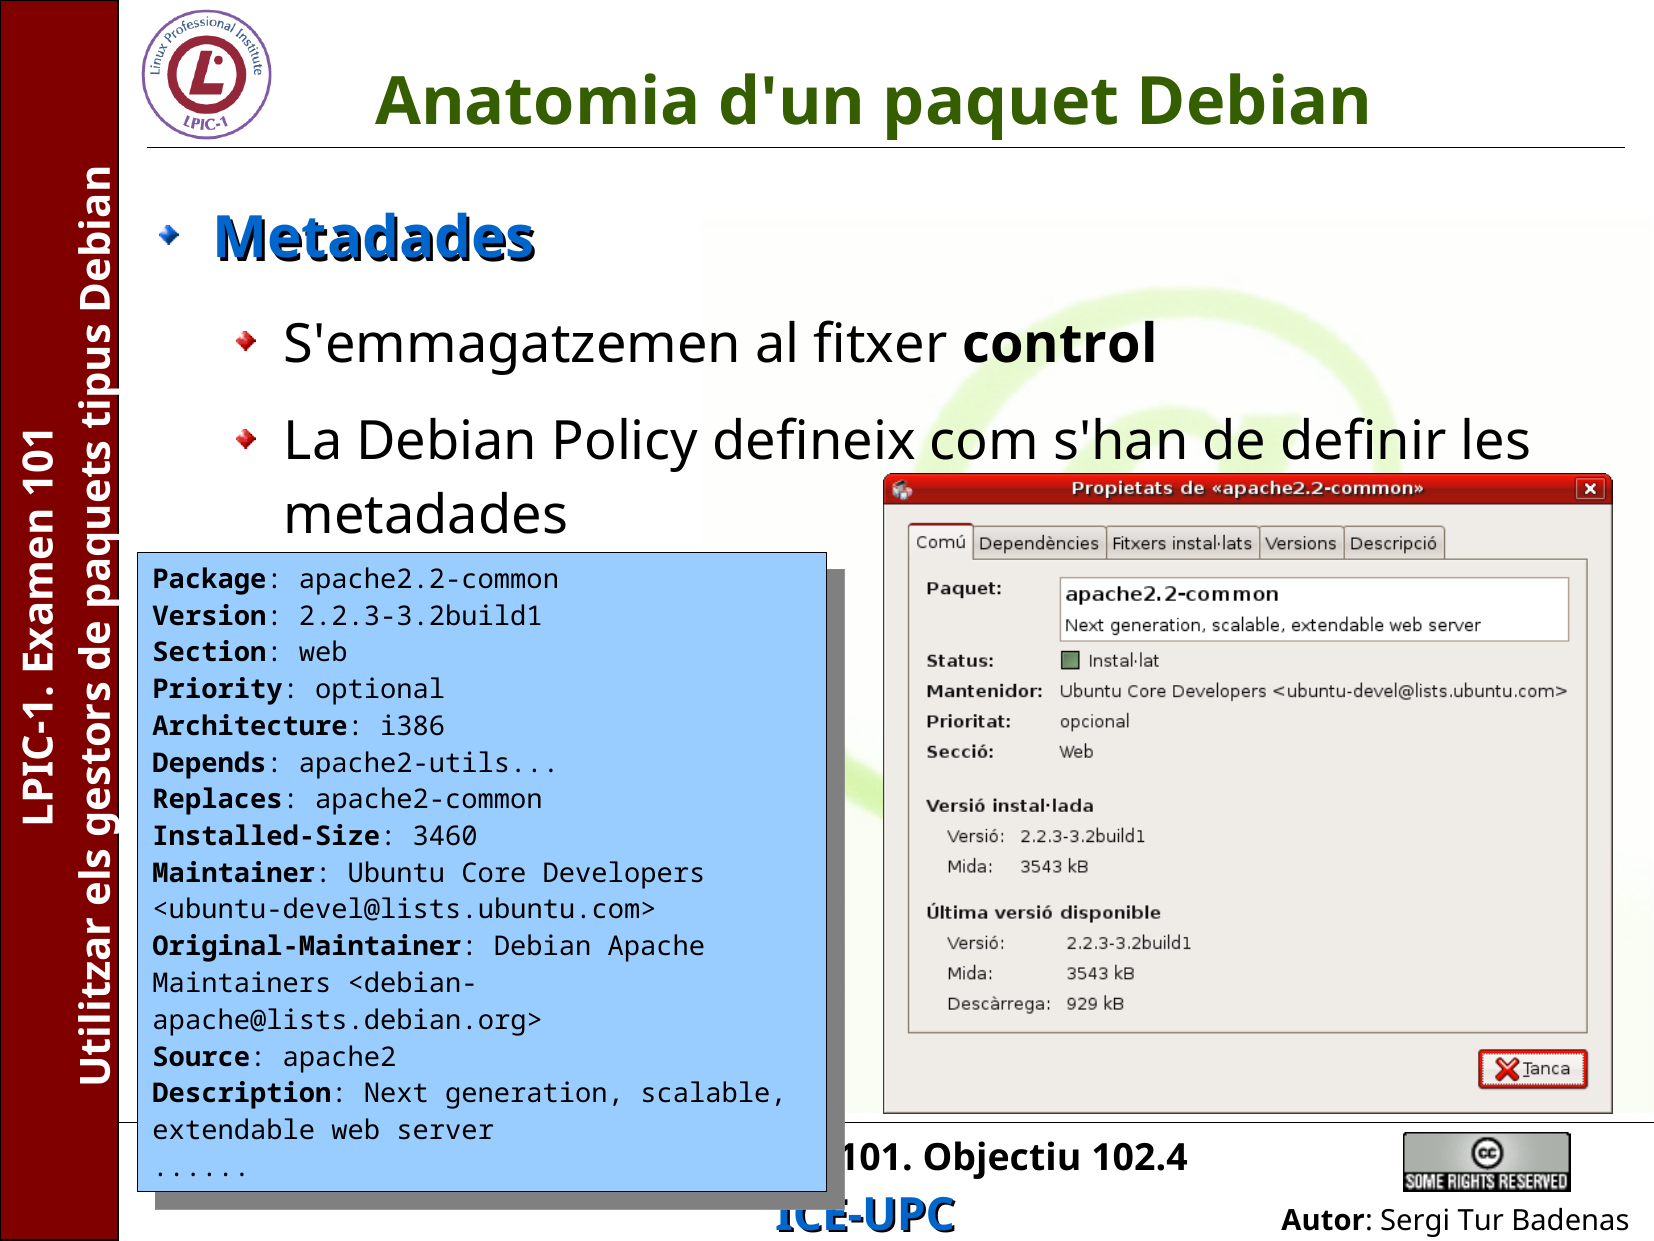

# Anatomia d'un paquet Debian
Metadades
S'emmagatzemen al fitxer control
La Debian Policy defineix com s'han de definir les metadades
Package: apache2.2-common
Version: 2.2.3-3.2build1
Section: web
Priority: optional
Architecture: i386
Depends: apache2-utils...
Replaces: apache2-common
Installed-Size: 3460
Maintainer: Ubuntu Core Developers <ubuntu-devel@lists.ubuntu.com>
Original-Maintainer: Debian Apache Maintainers <debian-apache@lists.debian.org>
Source: apache2
Description: Next generation, scalable, extendable web server
......